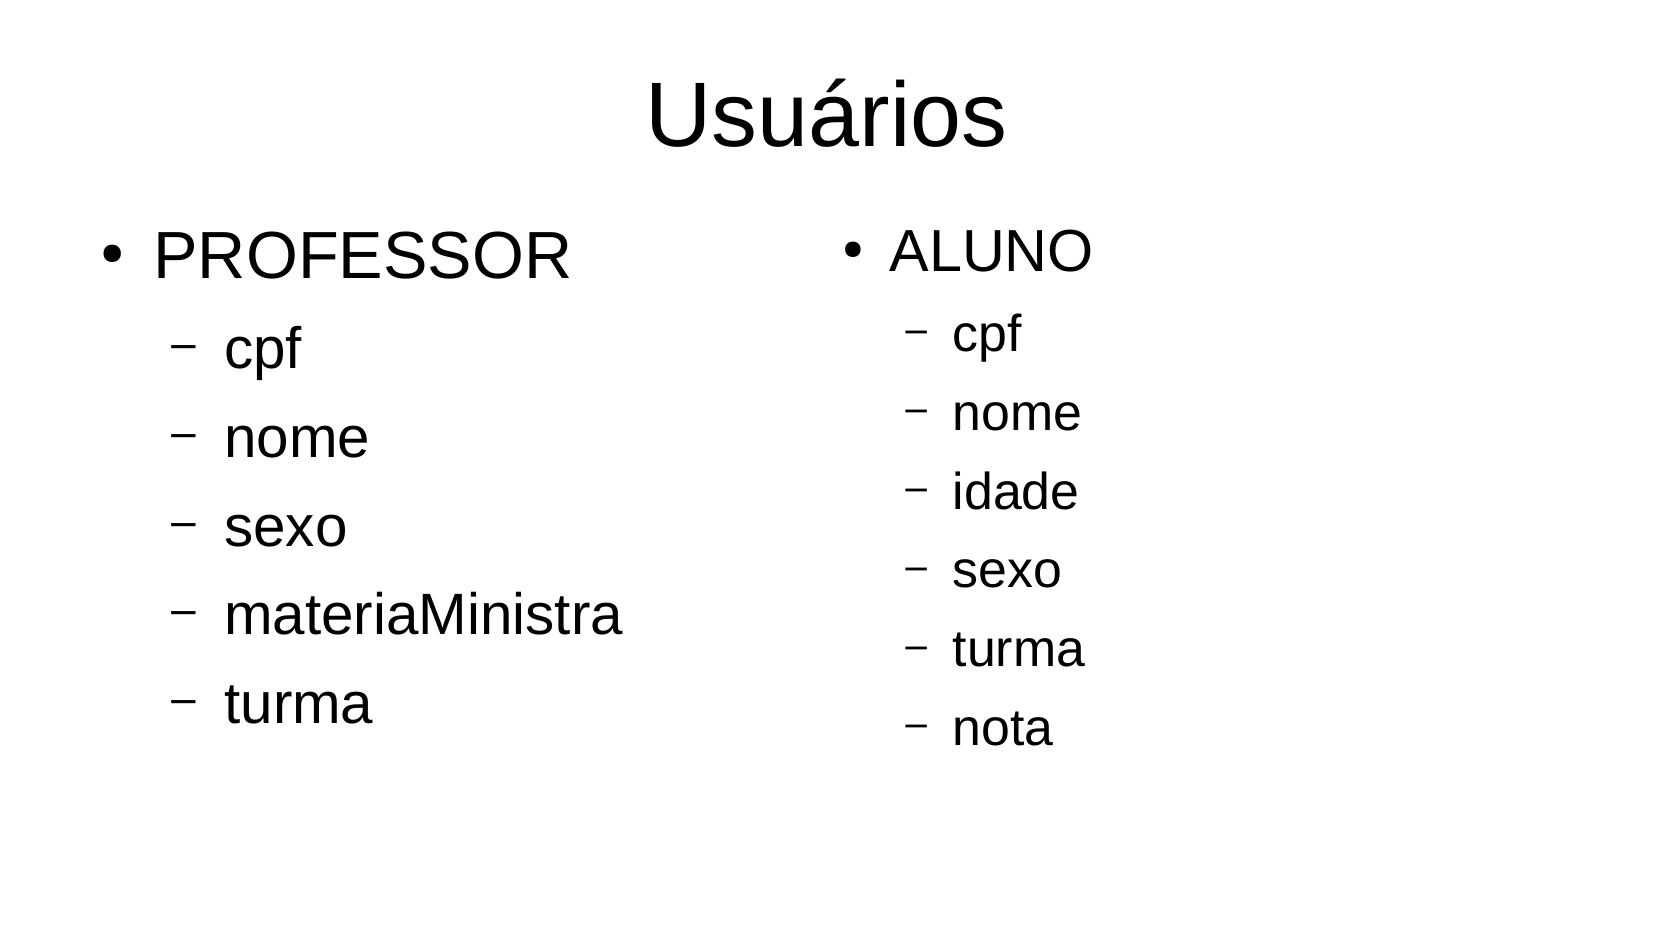

# Usuários
PROFESSOR
cpf
nome
sexo
materiaMinistra
turma
ALUNO
cpf
nome
idade
sexo
turma
nota